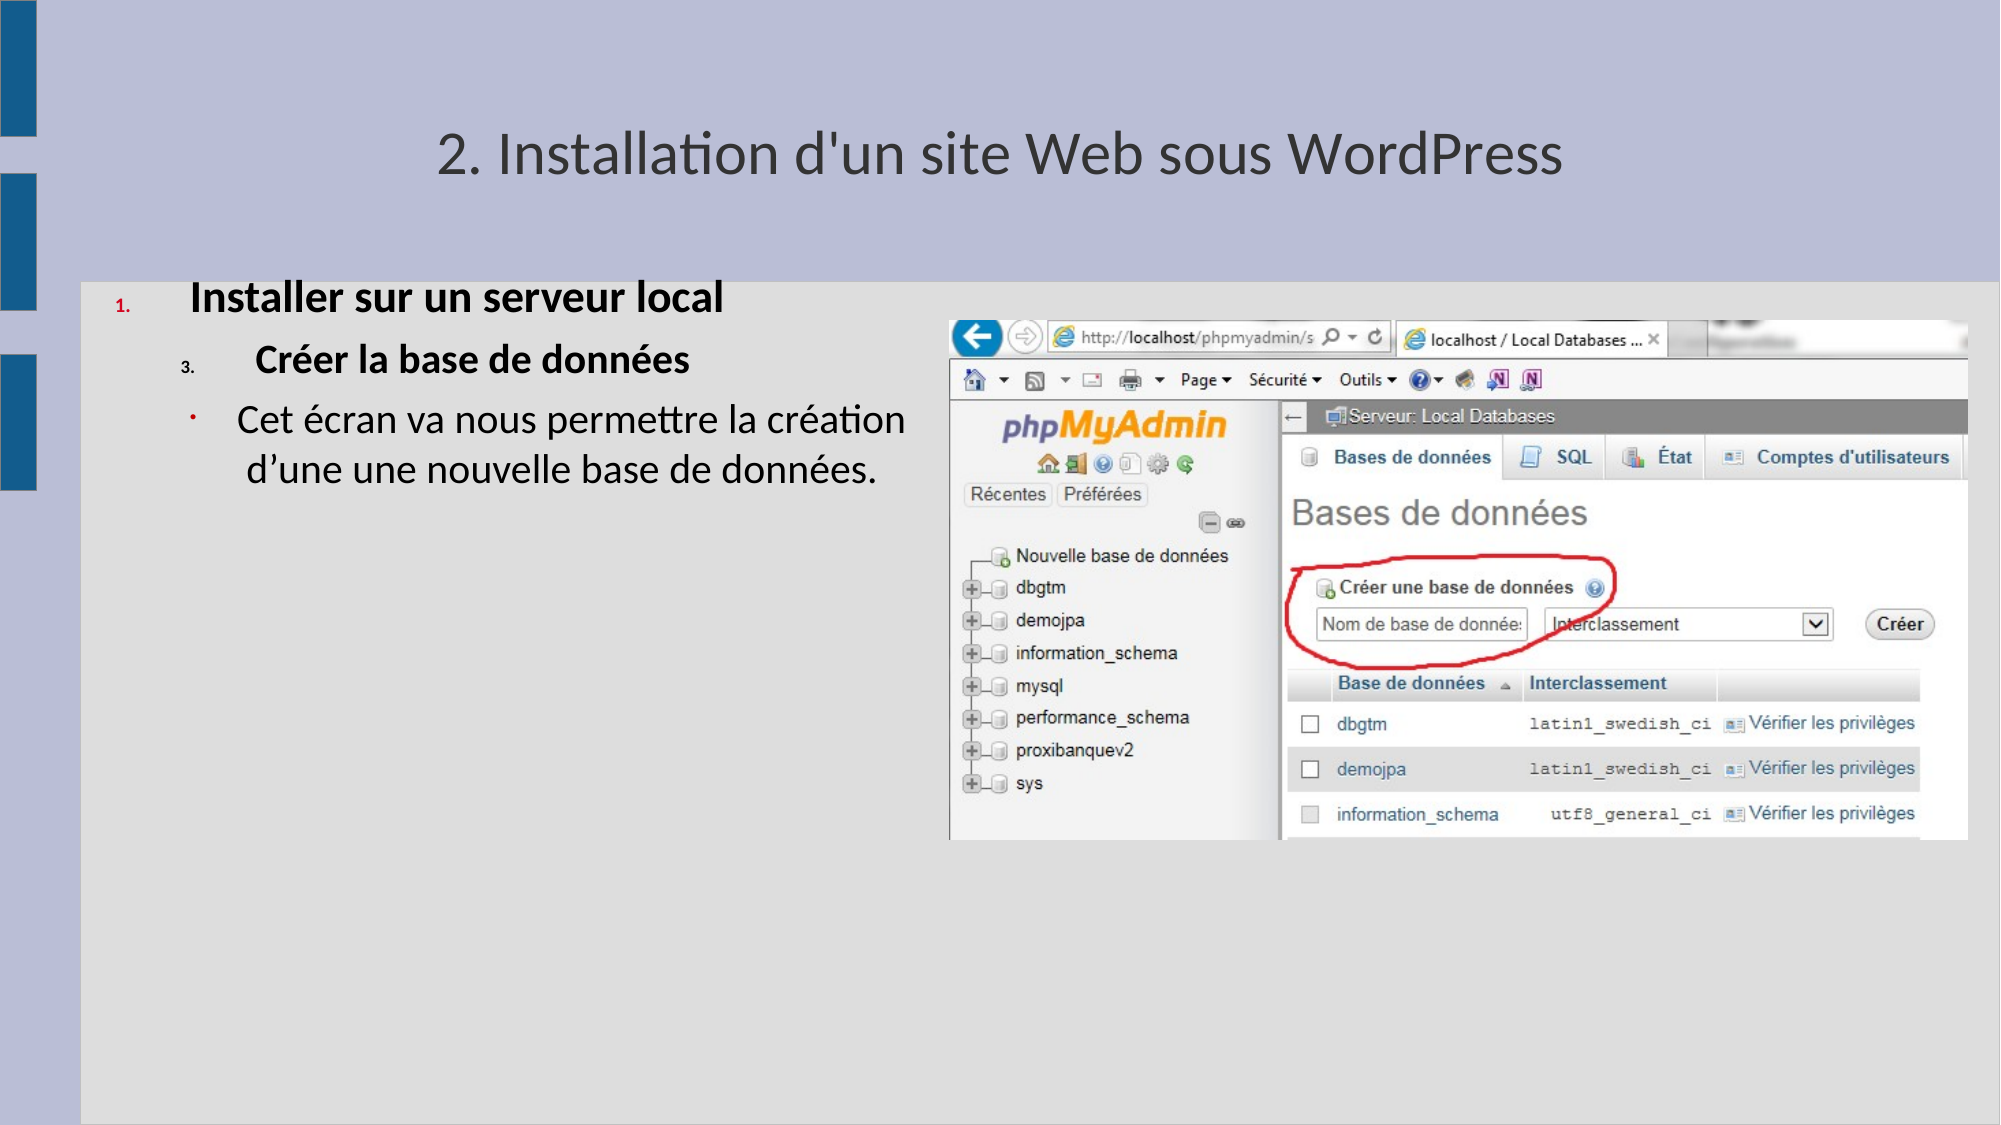

# 2. Installation d'un site Web sous WordPress
Installer sur un serveur local
Créer la base de données
Cet écran va nous permettre la création d’une une nouvelle base de données.